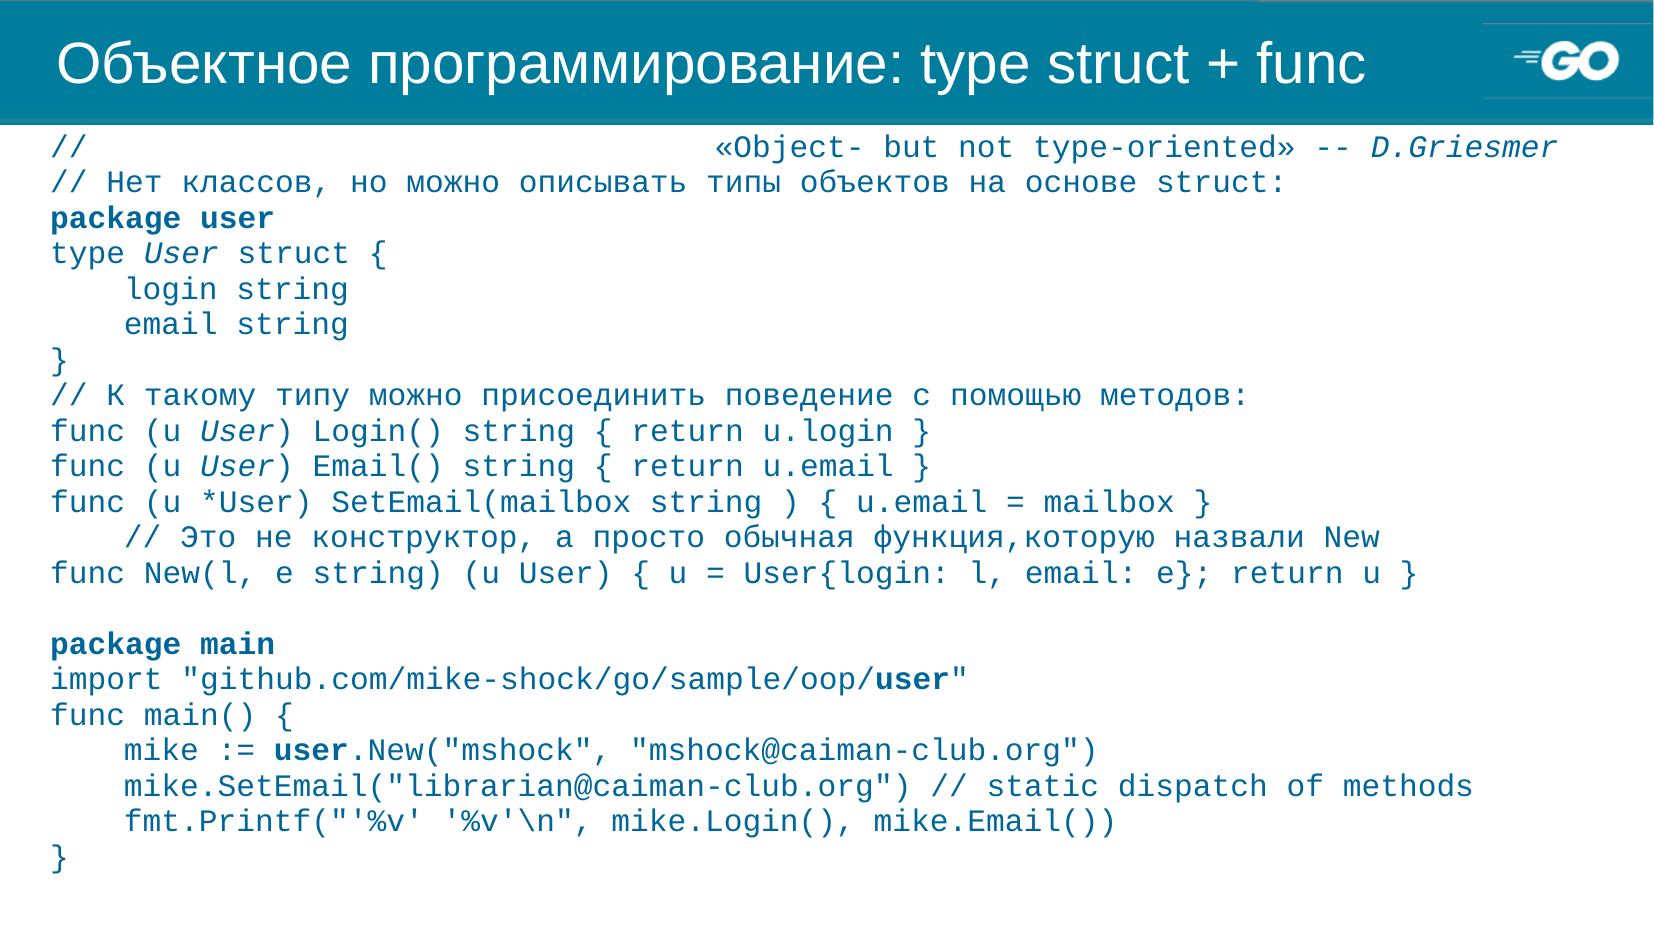

Объектное программирование: type struct + func
// 									«Object- but not type-oriented» -- D.Griesmer
// Нет классов, но можно описывать типы объектов на основе struct:
package user
type User struct {
	login string
	email string
}
// К такому типу можно присоединить поведение с помощью методов:
func (u User) Login() string { return u.login }
func (u User) Email() string { return u.email }
func (u *User) SetEmail(mailbox string ) { u.email = mailbox }
	// Это не конструктор, а просто обычная функция,которую назвали New
func New(l, e string) (u User) { u = User{login: l, email: e}; return u }
package main
import "github.com/mike-shock/go/sample/oop/user"
func main() {
	mike := user.New("mshock", "mshock@caiman-club.org")
	mike.SetEmail("librarian@caiman-club.org") // static dispatch of methods
	fmt.Printf("'%v' '%v'\n", mike.Login(), mike.Email())
}